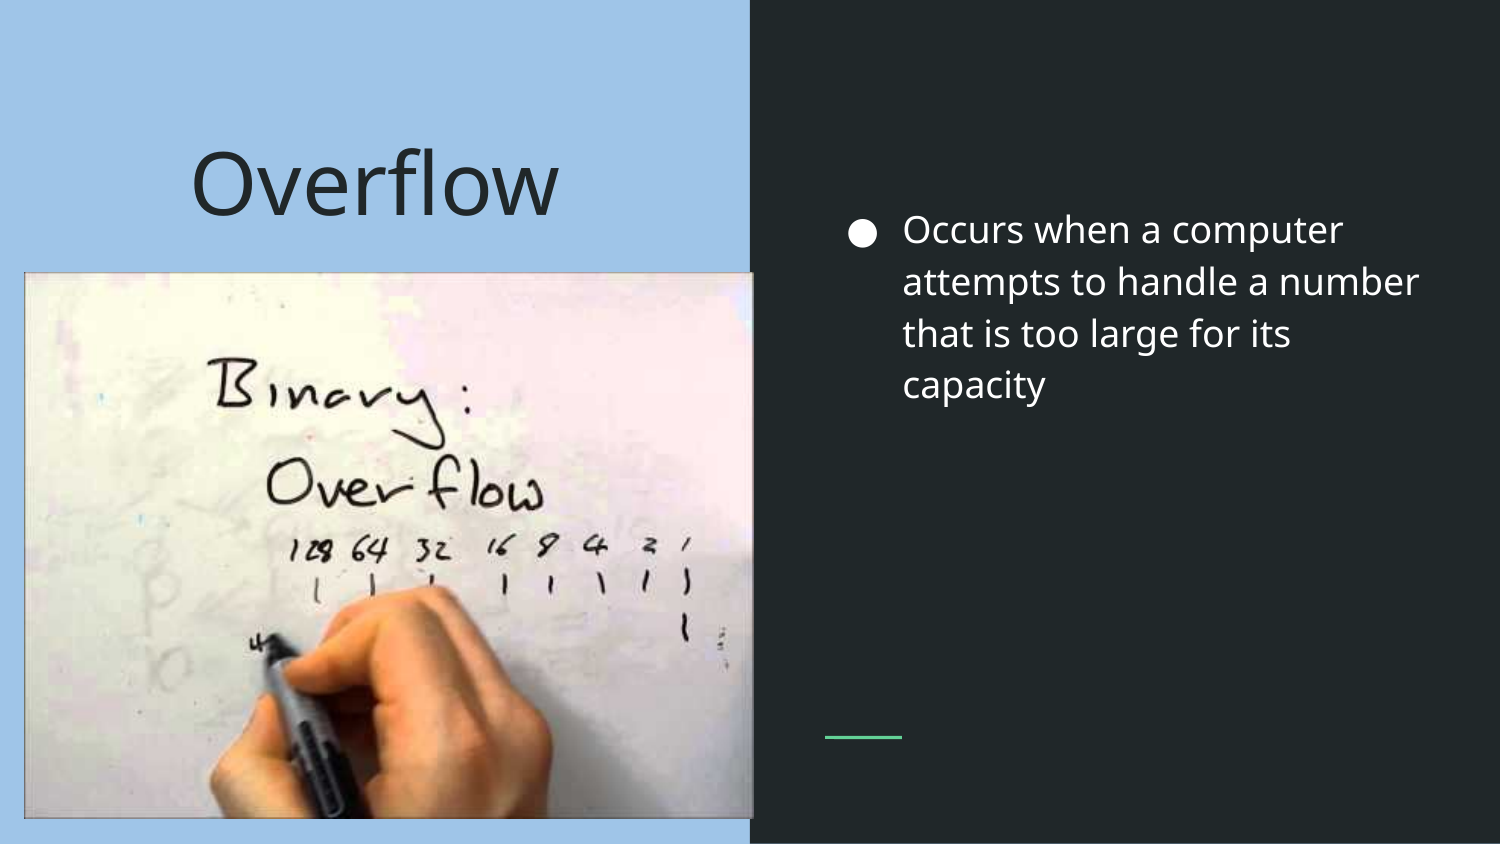

# Overflow
Occurs when a computer attempts to handle a number that is too large for its capacity